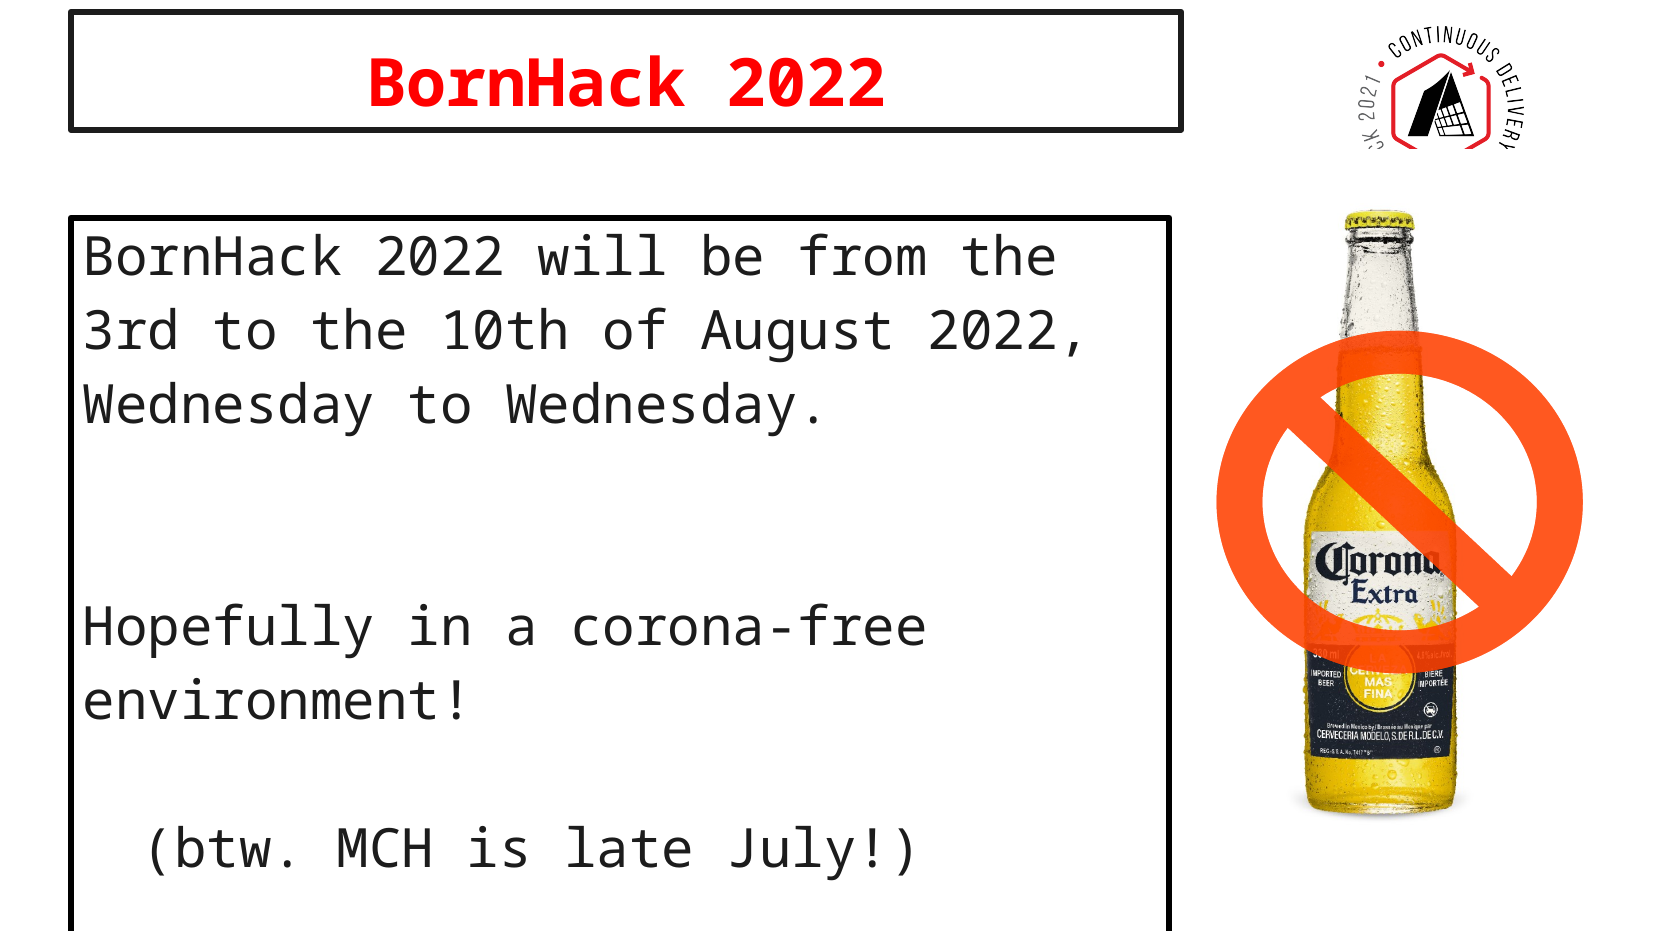

# BornHack 2022
BornHack 2022 will be from the 3rd to the 10th of August 2022, Wednesday to Wednesday.
Hopefully in a corona-free environment!
(btw. MCH is late July!)